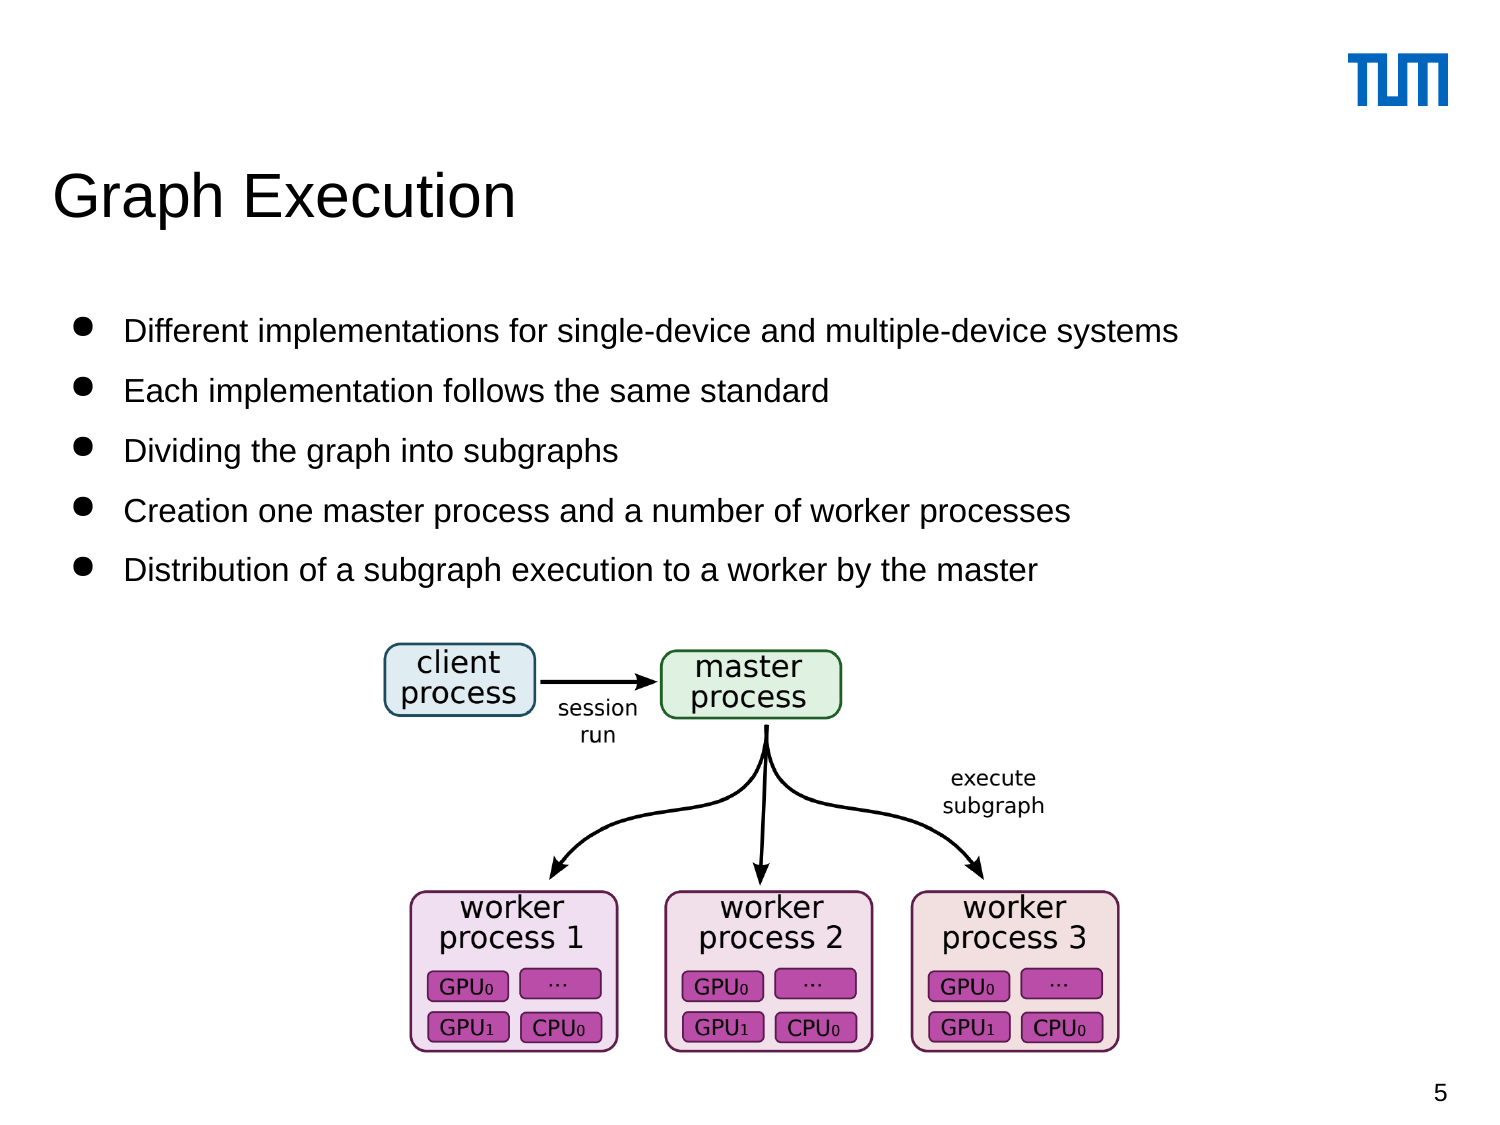

# Graph Execution
Different implementations for single-device and multiple-device systems
Each implementation follows the same standard
Dividing the graph into subgraphs
Creation one master process and a number of worker processes
Distribution of a subgraph execution to a worker by the master
Dr. rer. nat. Erika Mustermann (TUM) | kann beliebig erweitert werden | Infos mit Strich trennen
5